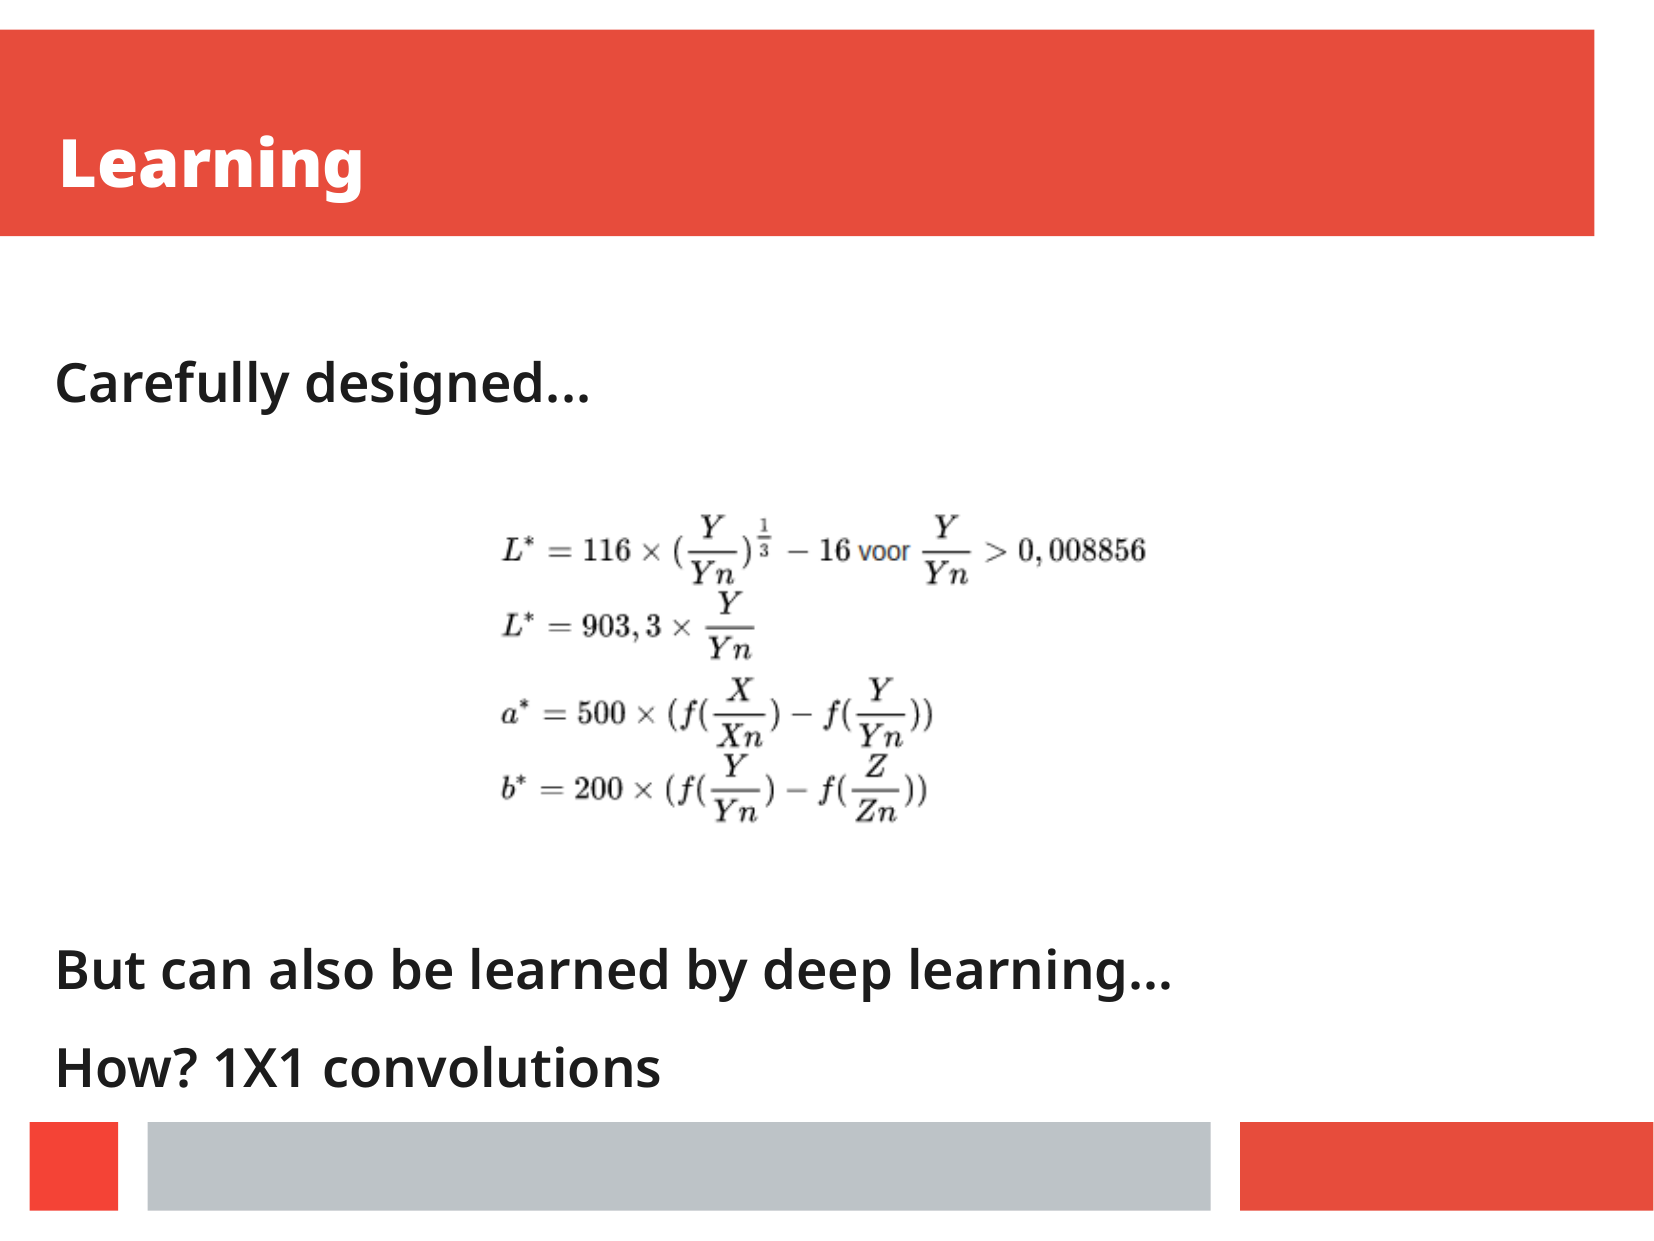

# Learning
Carefully designed...
But can also be learned by deep learning…
How? 1X1 convolutions